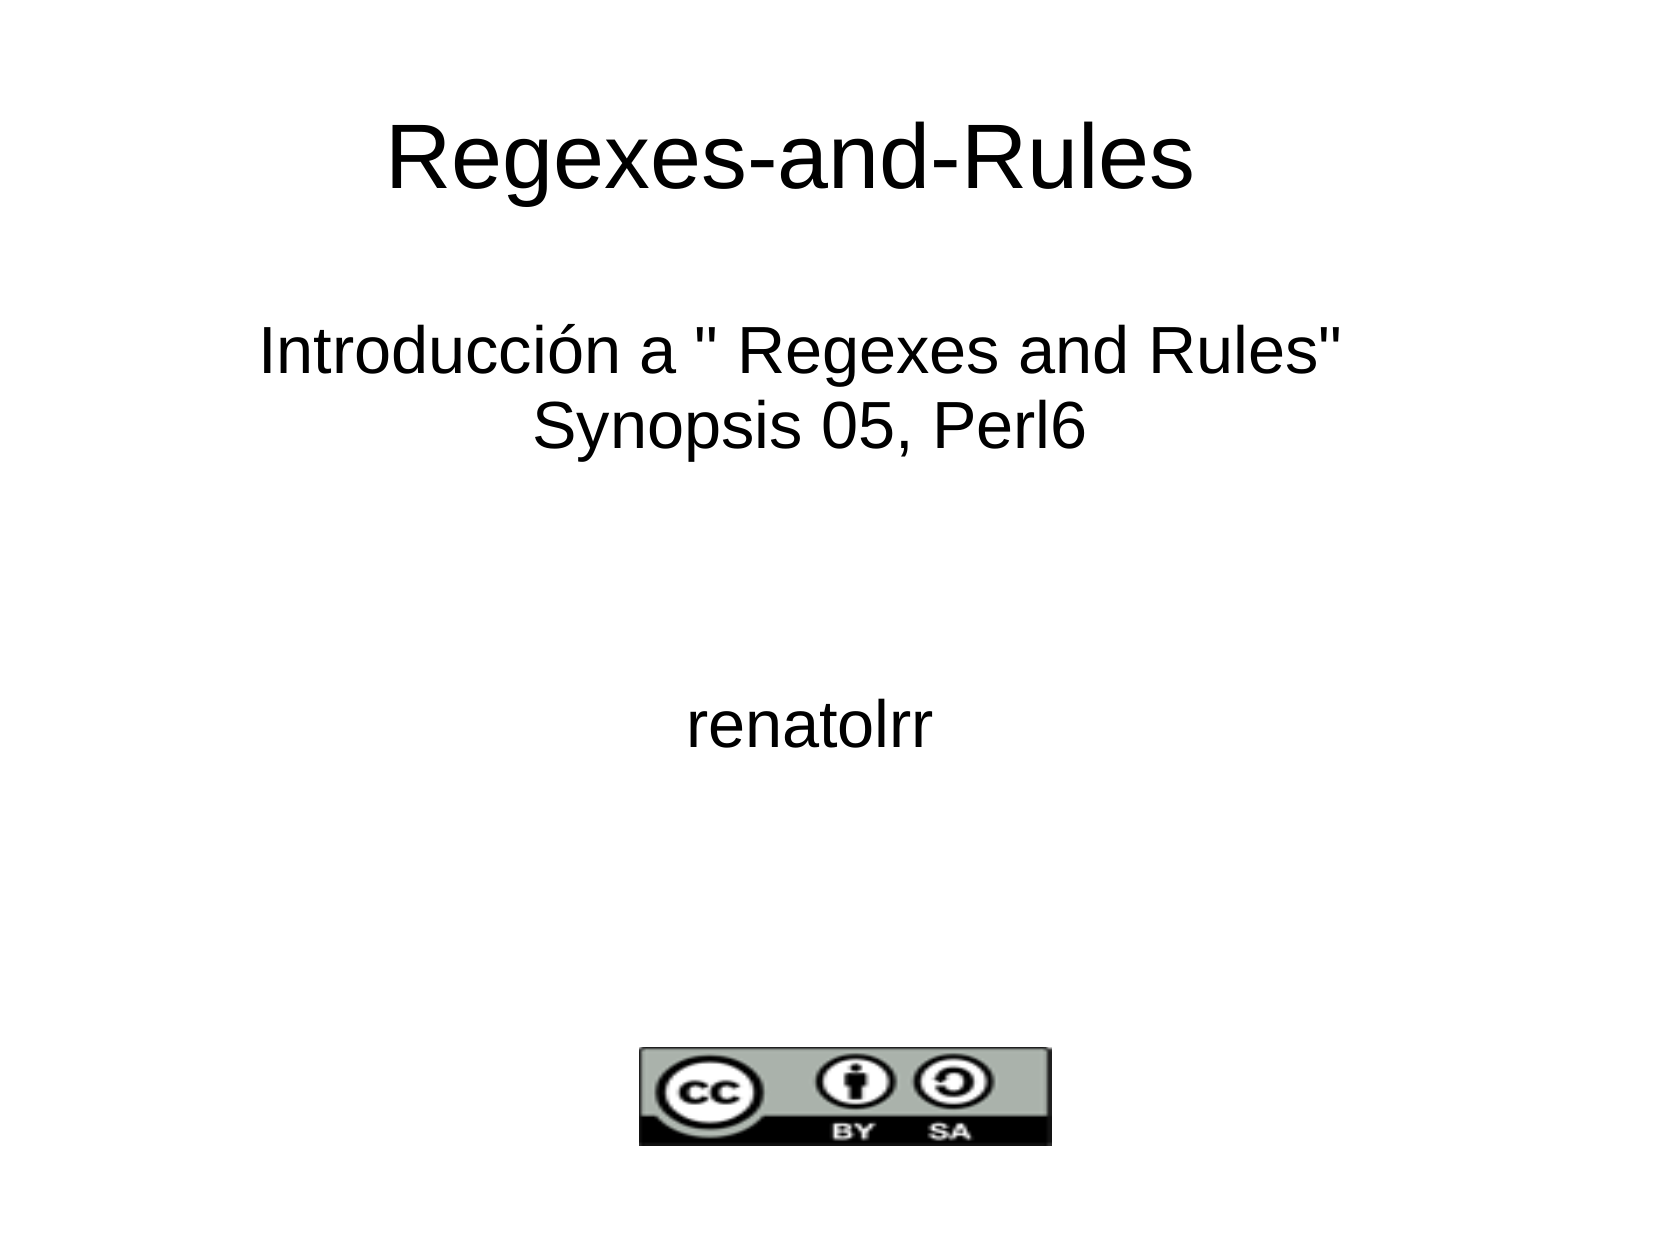

# Regexes-and-Rules
Introducción a " Regexes and Rules"
Synopsis 05, Perl6
renatolrr